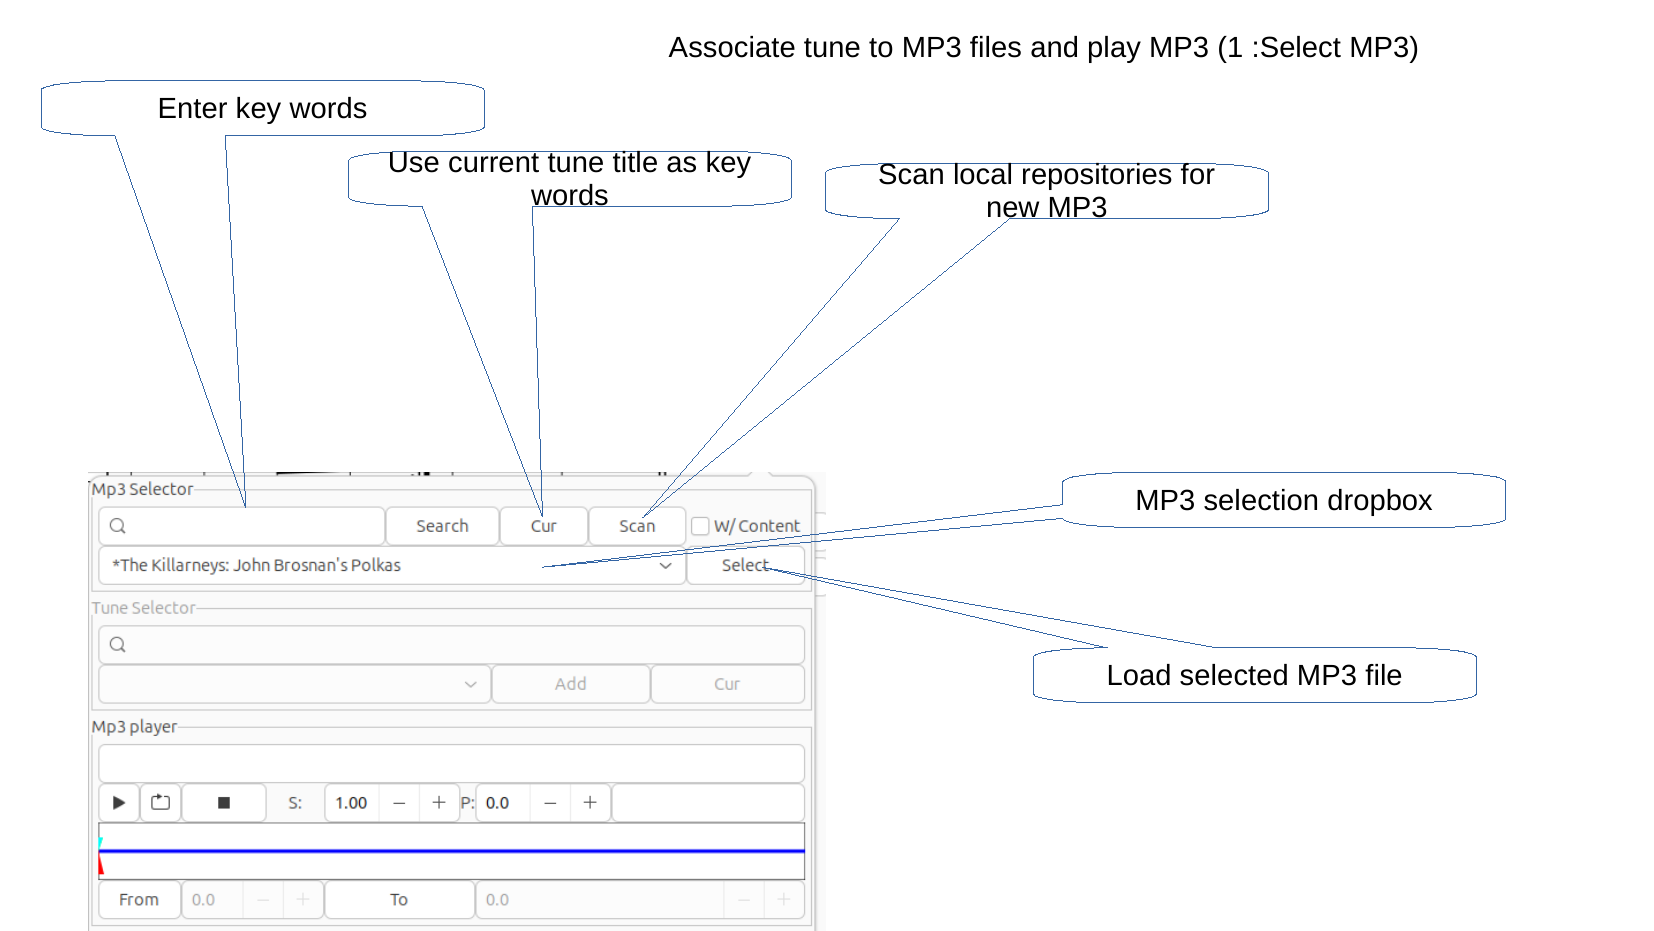

Associate tune to MP3 files and play MP3 (1 :Select MP3)
Enter key words
Use current tune title as key words
Scan local repositories for new MP3
MP3 selection dropbox
Load selected MP3 file